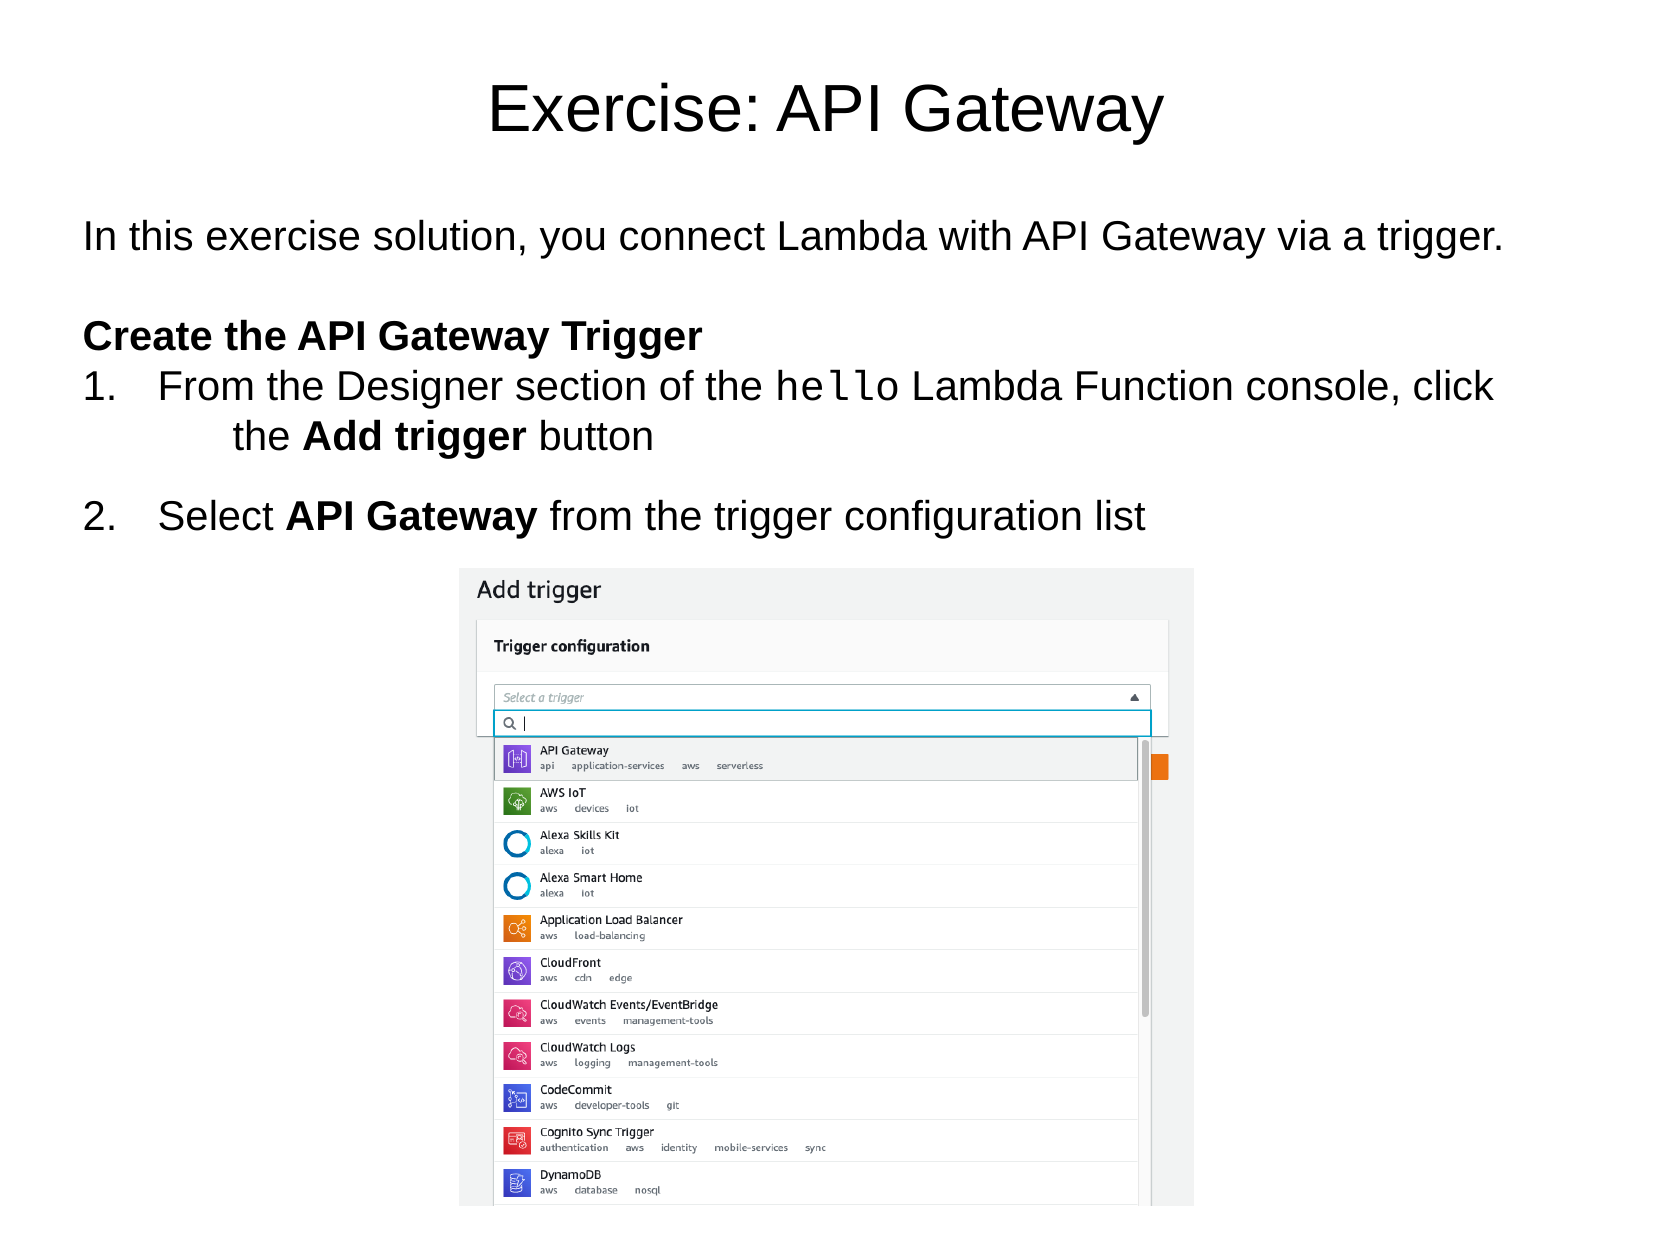

# Exercise: API Gateway
In this exercise solution, you connect Lambda with API Gateway via a trigger.
Create the API Gateway Trigger
From the Designer section of the hello Lambda Function console, click the Add trigger button
Select API Gateway from the trigger configuration list